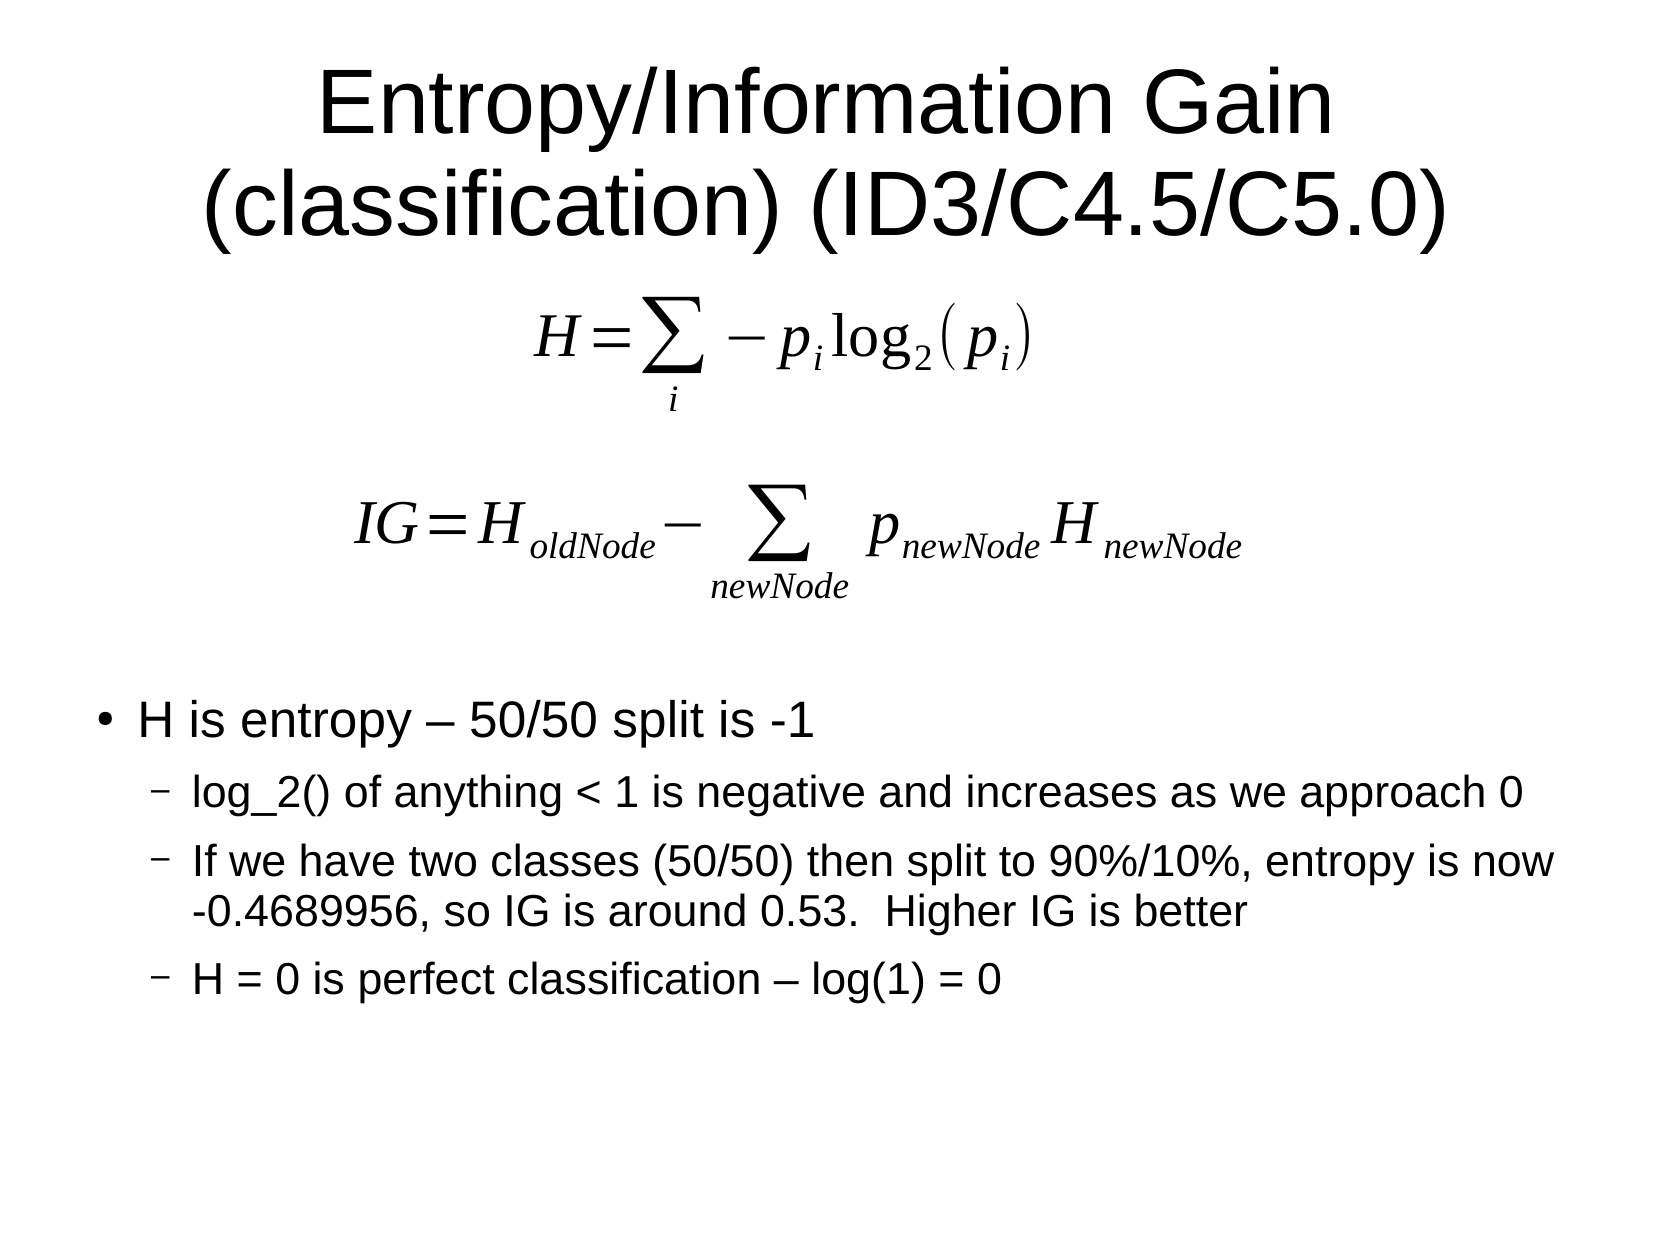

# Entropy/Information Gain (classification) (ID3/C4.5/C5.0)
H is entropy – 50/50 split is -1
log_2() of anything < 1 is negative and increases as we approach 0
If we have two classes (50/50) then split to 90%/10%, entropy is now -0.4689956, so IG is around 0.53. Higher IG is better
H = 0 is perfect classification – log(1) = 0